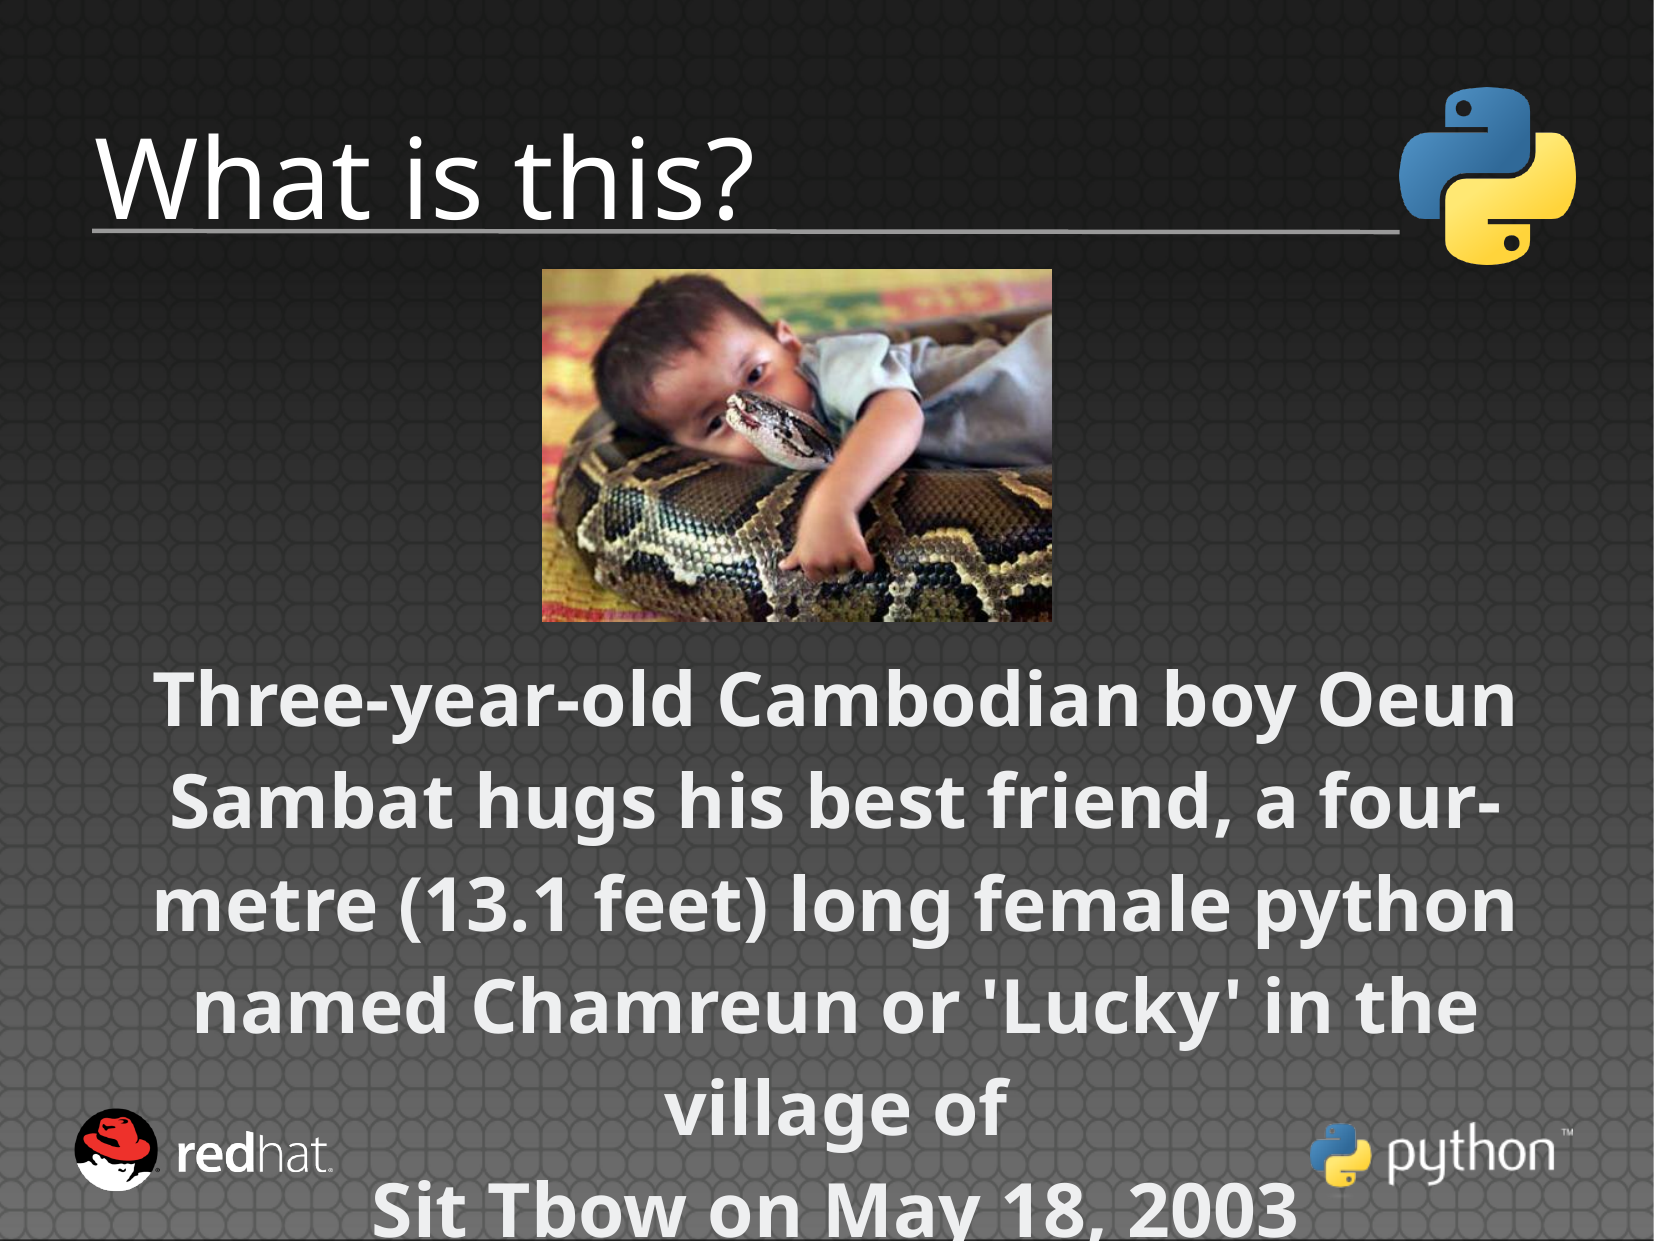

What is this?
# Three-year-old Cambodian boy Oeun Sambat hugs his best friend, a four-metre (13.1 feet) long female python named Chamreun or 'Lucky' in the village of
Sit Tbow on May 18, 2003